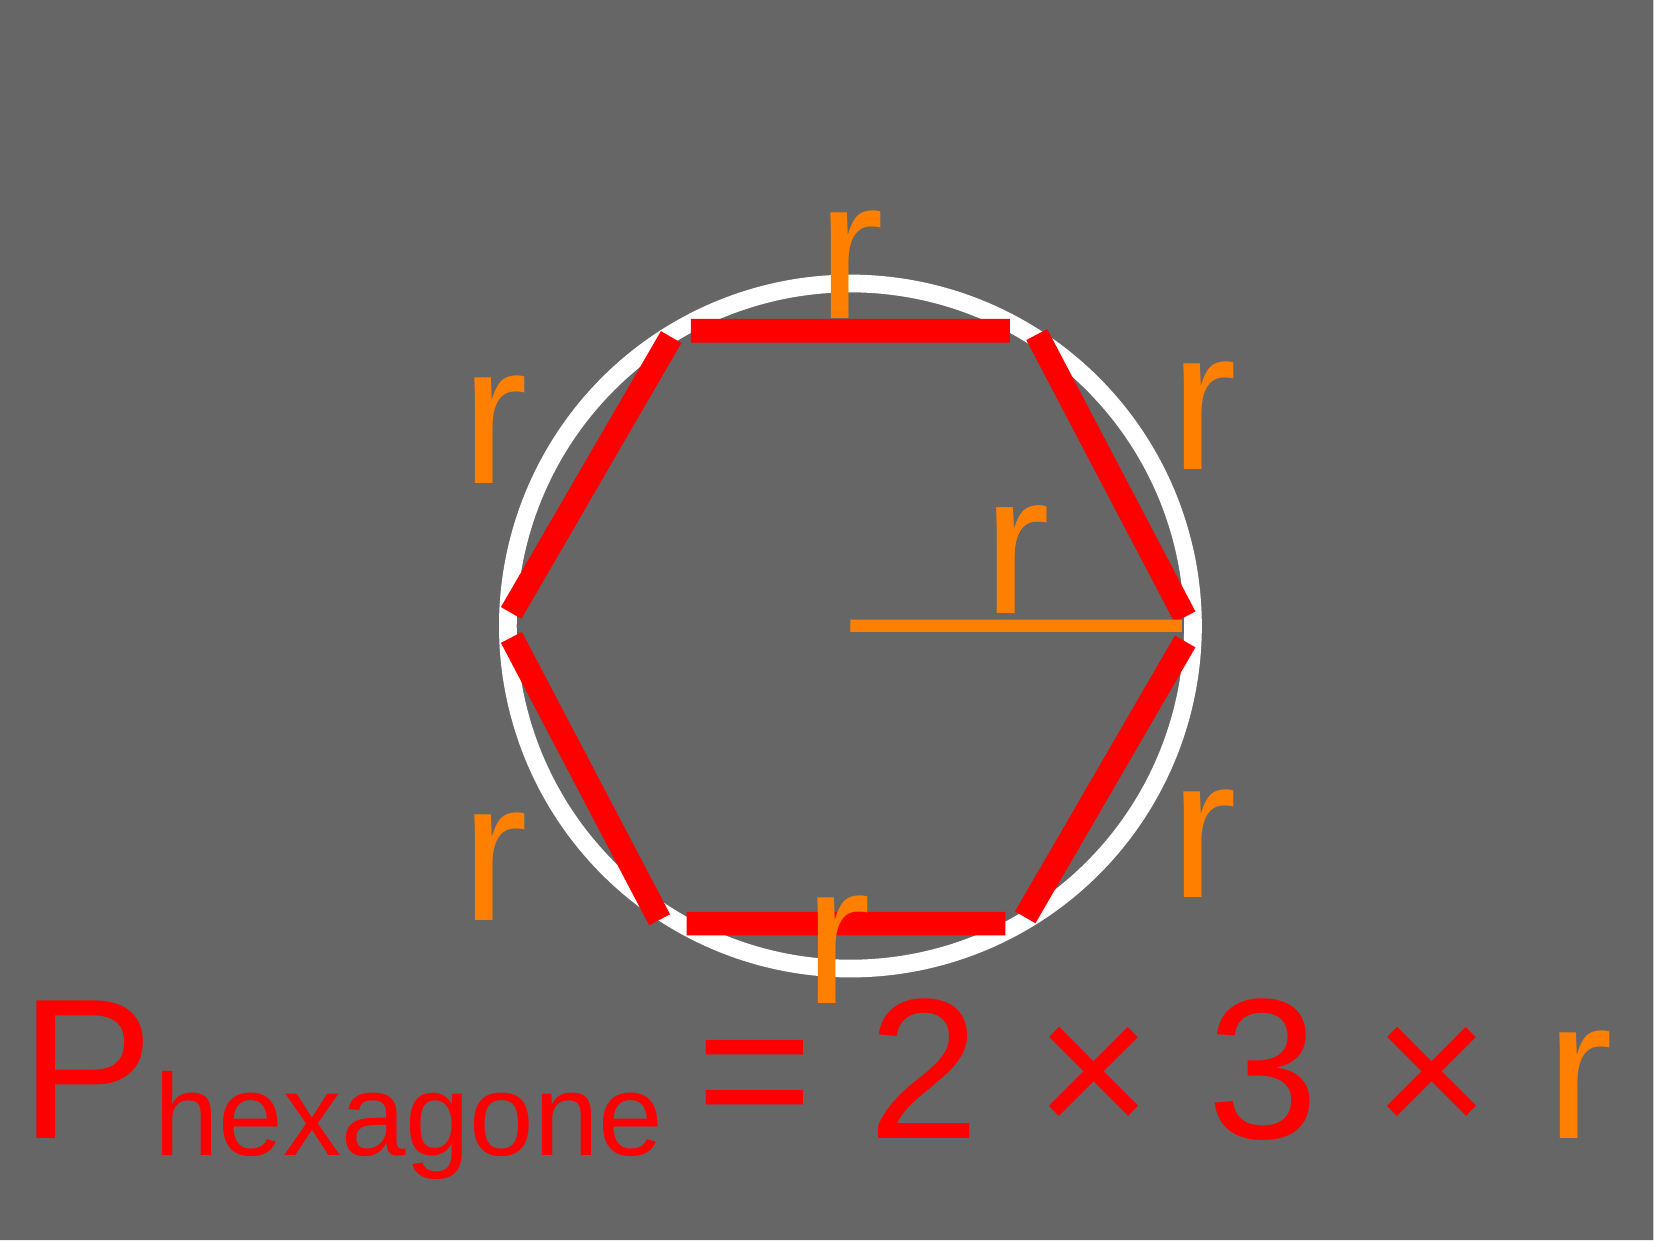

r
r
r
r
r
r
r
r
# Phexagone = 2 × 3 × r